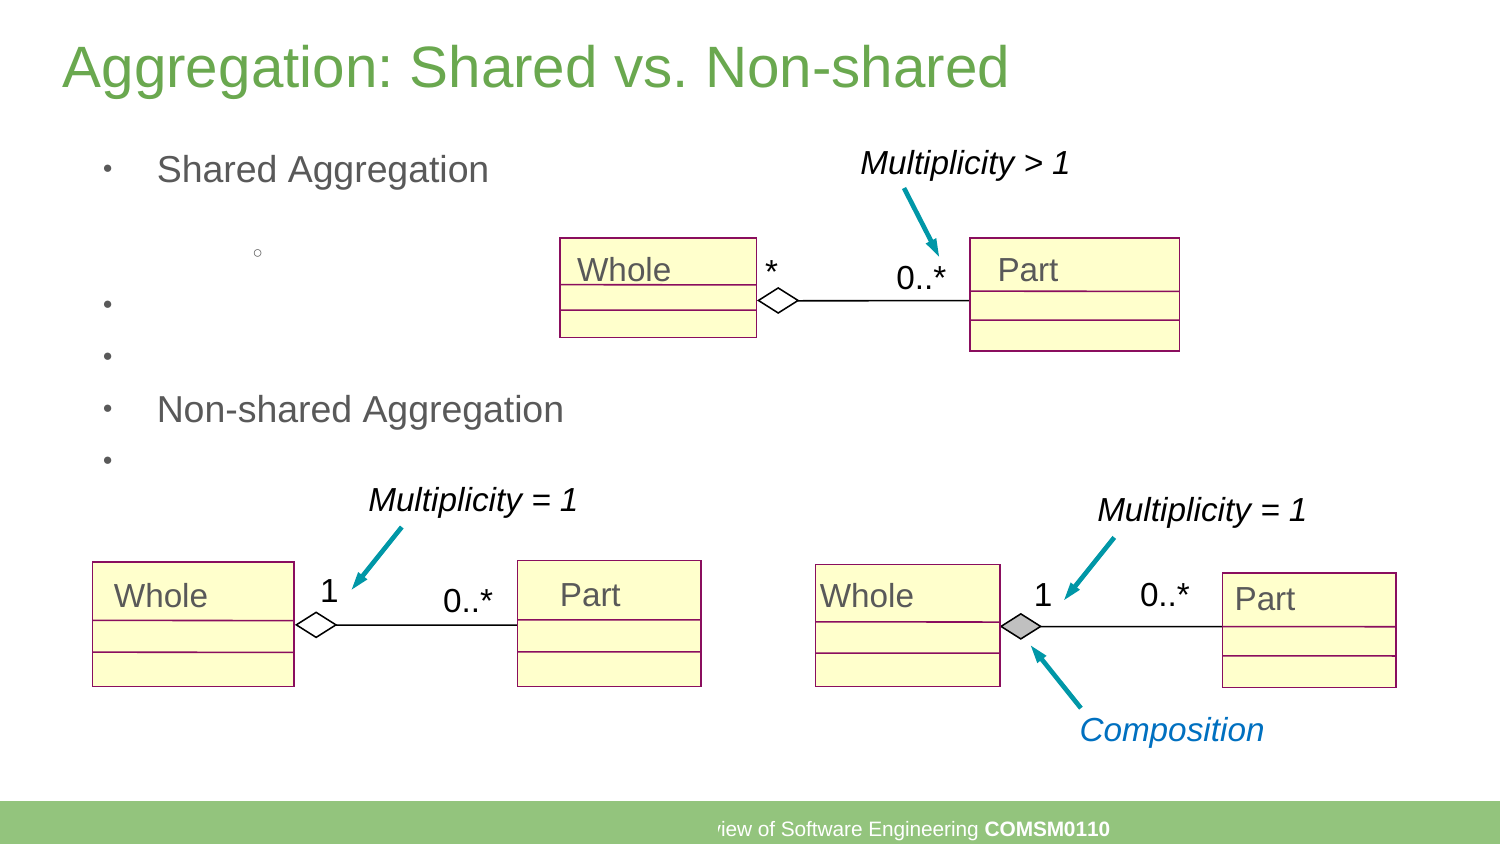

# Aggregation: Shared vs. Non-shared
Shared Aggregation
Non-shared Aggregation
Multiplicity > 1
*
Whole
Part
0..*
Multiplicity = 1
Multiplicity = 1
1
1
0..*
0..*
Part
Whole
Whole
Part
Composition
By definition, composition is non-shared aggregation.